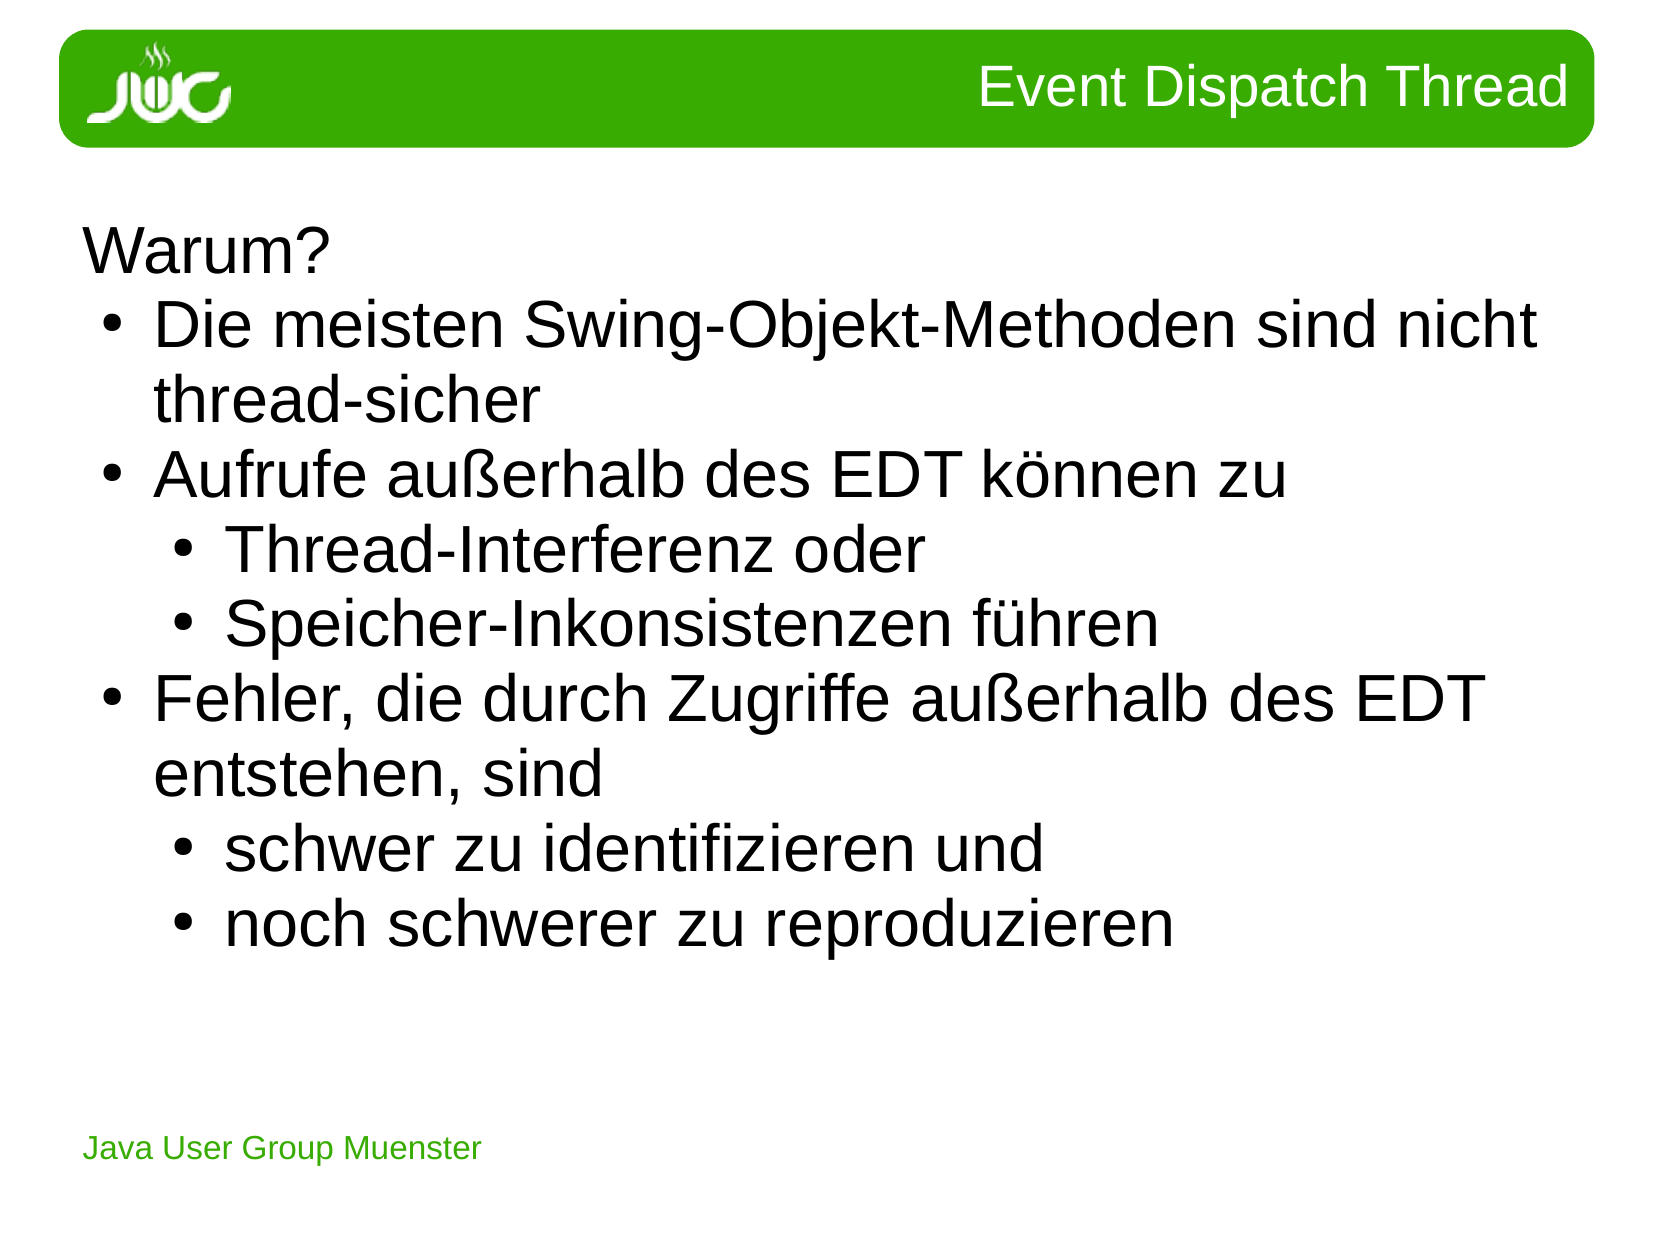

# Event Dispatch Thread
Warum?
Die meisten Swing-Objekt-Methoden sind nicht thread-sicher
Aufrufe außerhalb des EDT können zu
Thread-Interferenz oder
Speicher-Inkonsistenzen führen
Fehler, die durch Zugriffe außerhalb des EDT entstehen, sind
schwer zu identifizieren und
noch schwerer zu reproduzieren